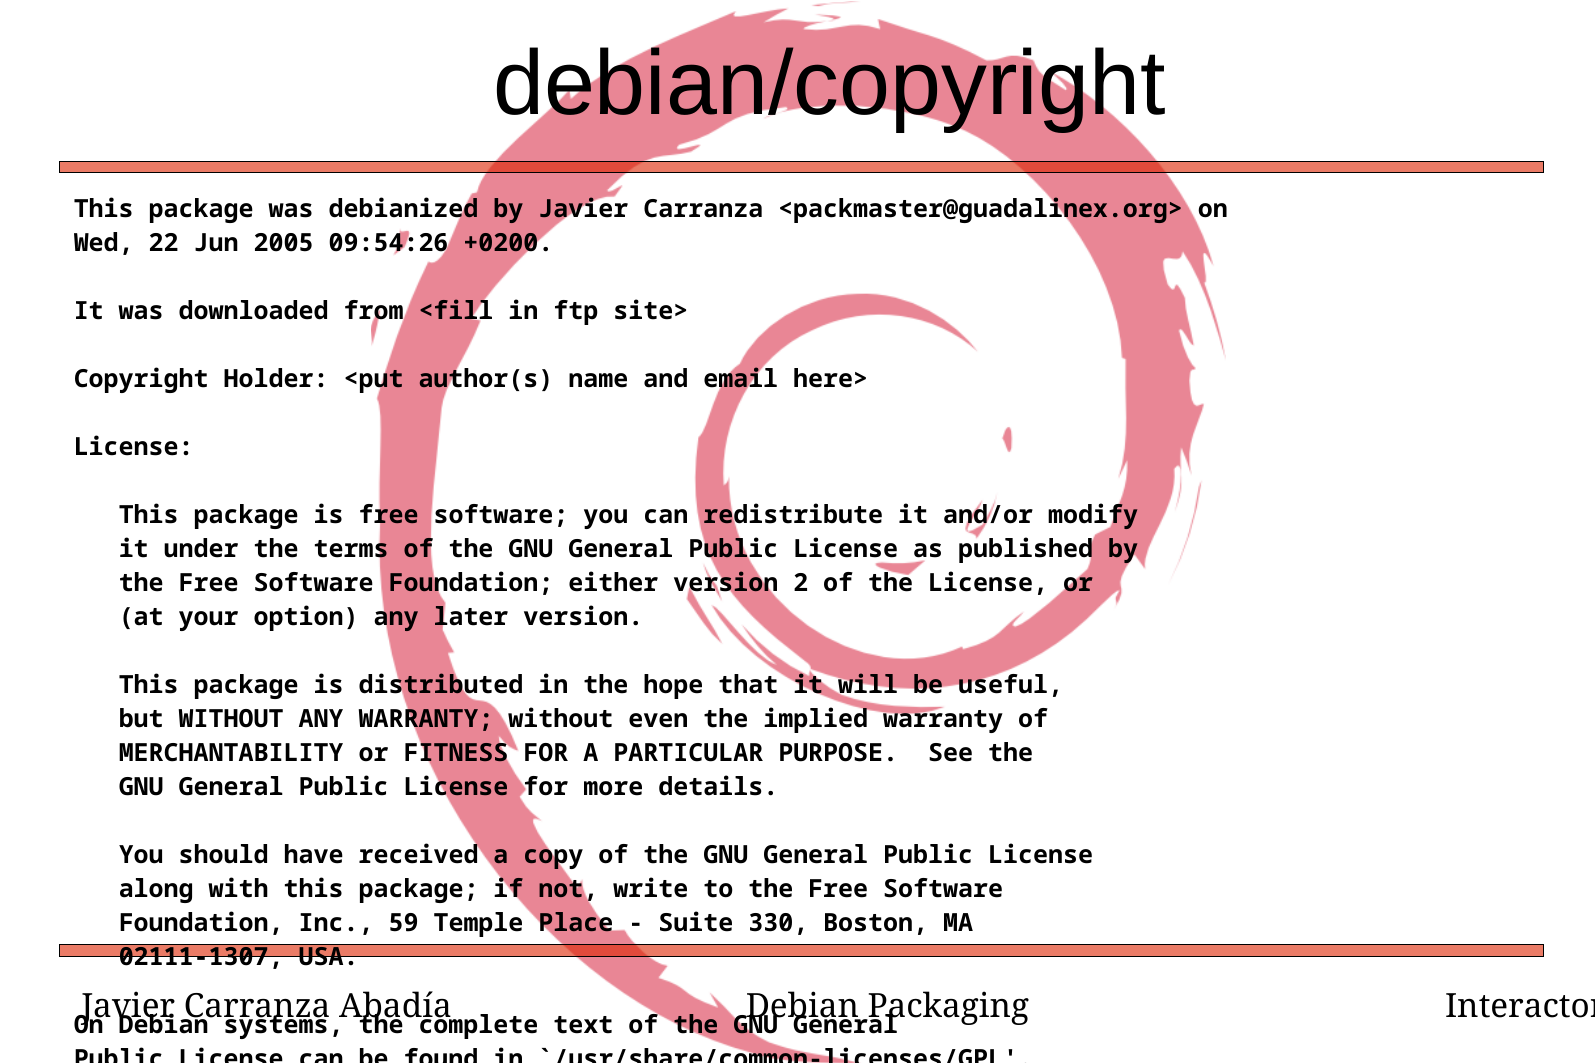

# debian/copyright
This package was debianized by Javier Carranza <packmaster@guadalinex.org> on
Wed, 22 Jun 2005 09:54:26 +0200.
It was downloaded from <fill in ftp site>
Copyright Holder: <put author(s) name and email here>
License:
 This package is free software; you can redistribute it and/or modify
 it under the terms of the GNU General Public License as published by
 the Free Software Foundation; either version 2 of the License, or
 (at your option) any later version.
 This package is distributed in the hope that it will be useful,
 but WITHOUT ANY WARRANTY; without even the implied warranty of
 MERCHANTABILITY or FITNESS FOR A PARTICULAR PURPOSE. See the
 GNU General Public License for more details.
 You should have received a copy of the GNU General Public License
 along with this package; if not, write to the Free Software
 Foundation, Inc., 59 Temple Place - Suite 330, Boston, MA
 02111-1307, USA.
On Debian systems, the complete text of the GNU General
Public License can be found in `/usr/share/common-licenses/GPL'.
Javier Carranza Abadía				Debian Packaging 						 Interactors